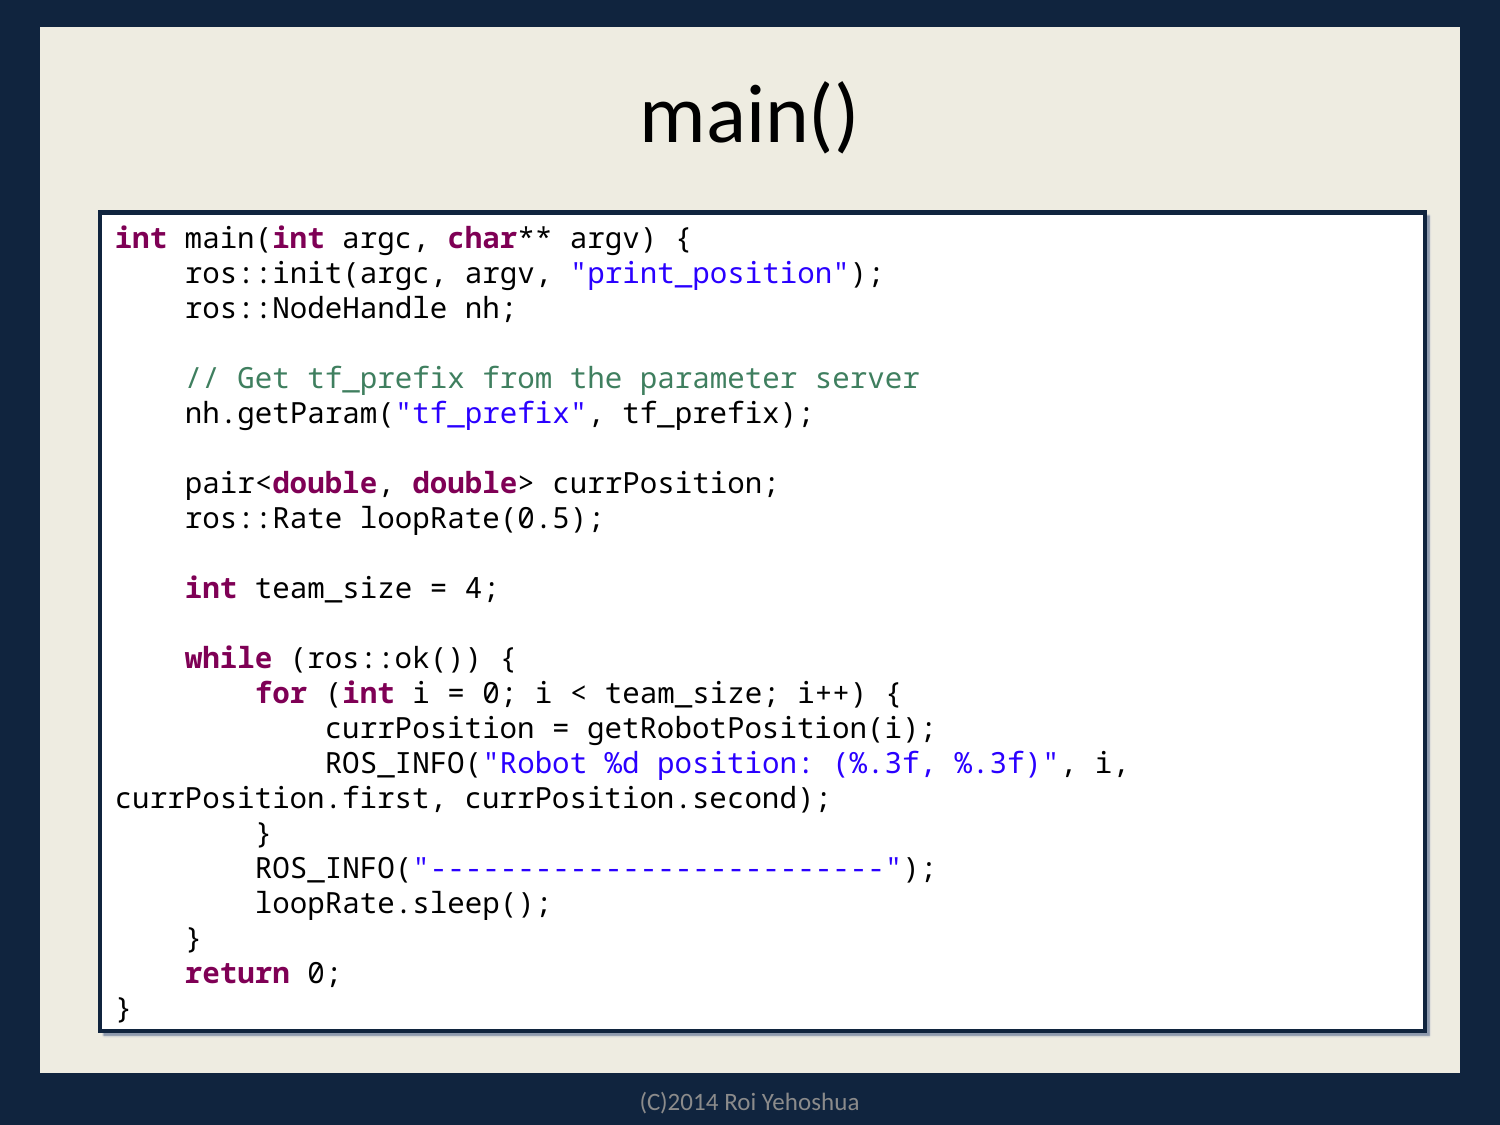

# main()
int main(int argc, char** argv) {
 ros::init(argc, argv, "print_position");
 ros::NodeHandle nh;
 // Get tf_prefix from the parameter server
 nh.getParam("tf_prefix", tf_prefix);
 pair<double, double> currPosition;
 ros::Rate loopRate(0.5);
 int team_size = 4;
 while (ros::ok()) {
 for (int i = 0; i < team_size; i++) {
 currPosition = getRobotPosition(i);
 ROS_INFO("Robot %d position: (%.3f, %.3f)", i, currPosition.first, currPosition.second);
 }
 ROS_INFO("--------------------------");
 loopRate.sleep();
 }
 return 0;
}
(C)2014 Roi Yehoshua